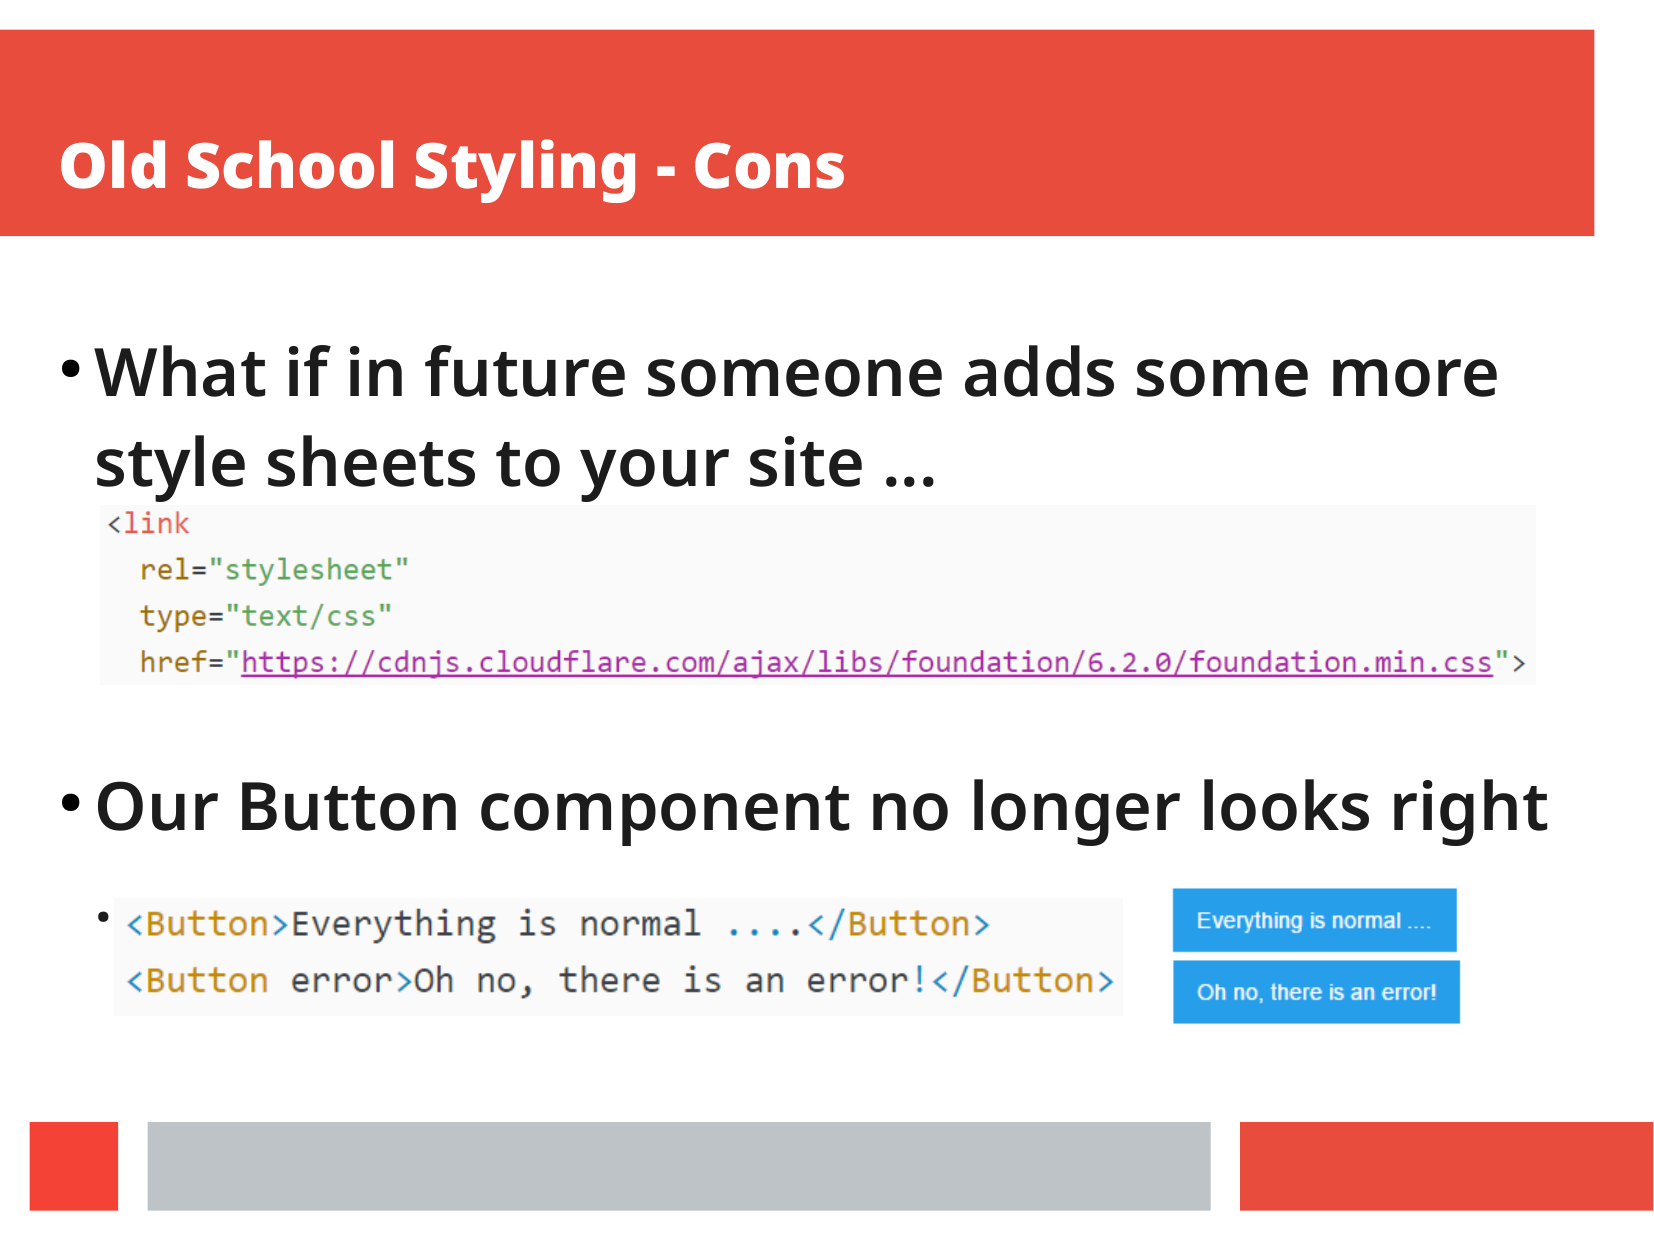

# Old School Styling - Cons
What if in future someone adds some more style sheets to your site ...
Our Button component no longer looks right ...